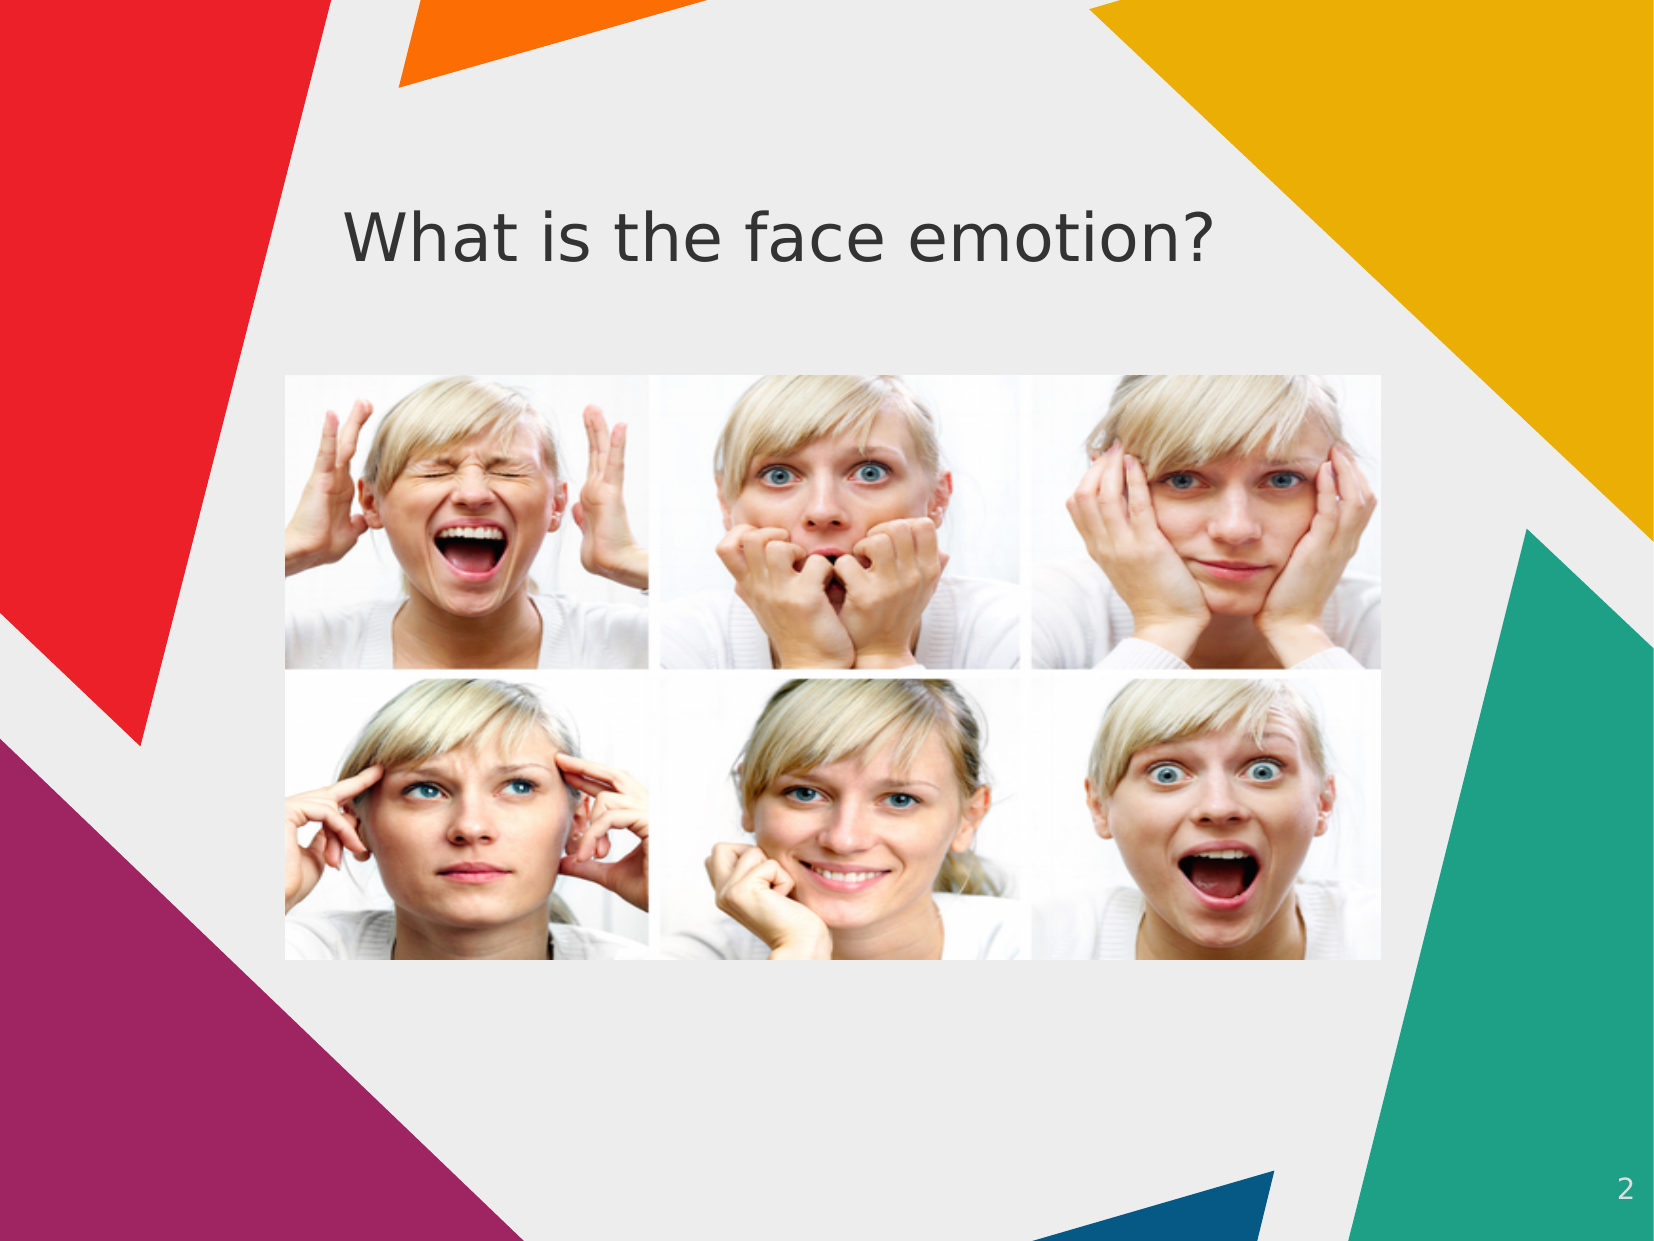

# What is the face emotion?
2